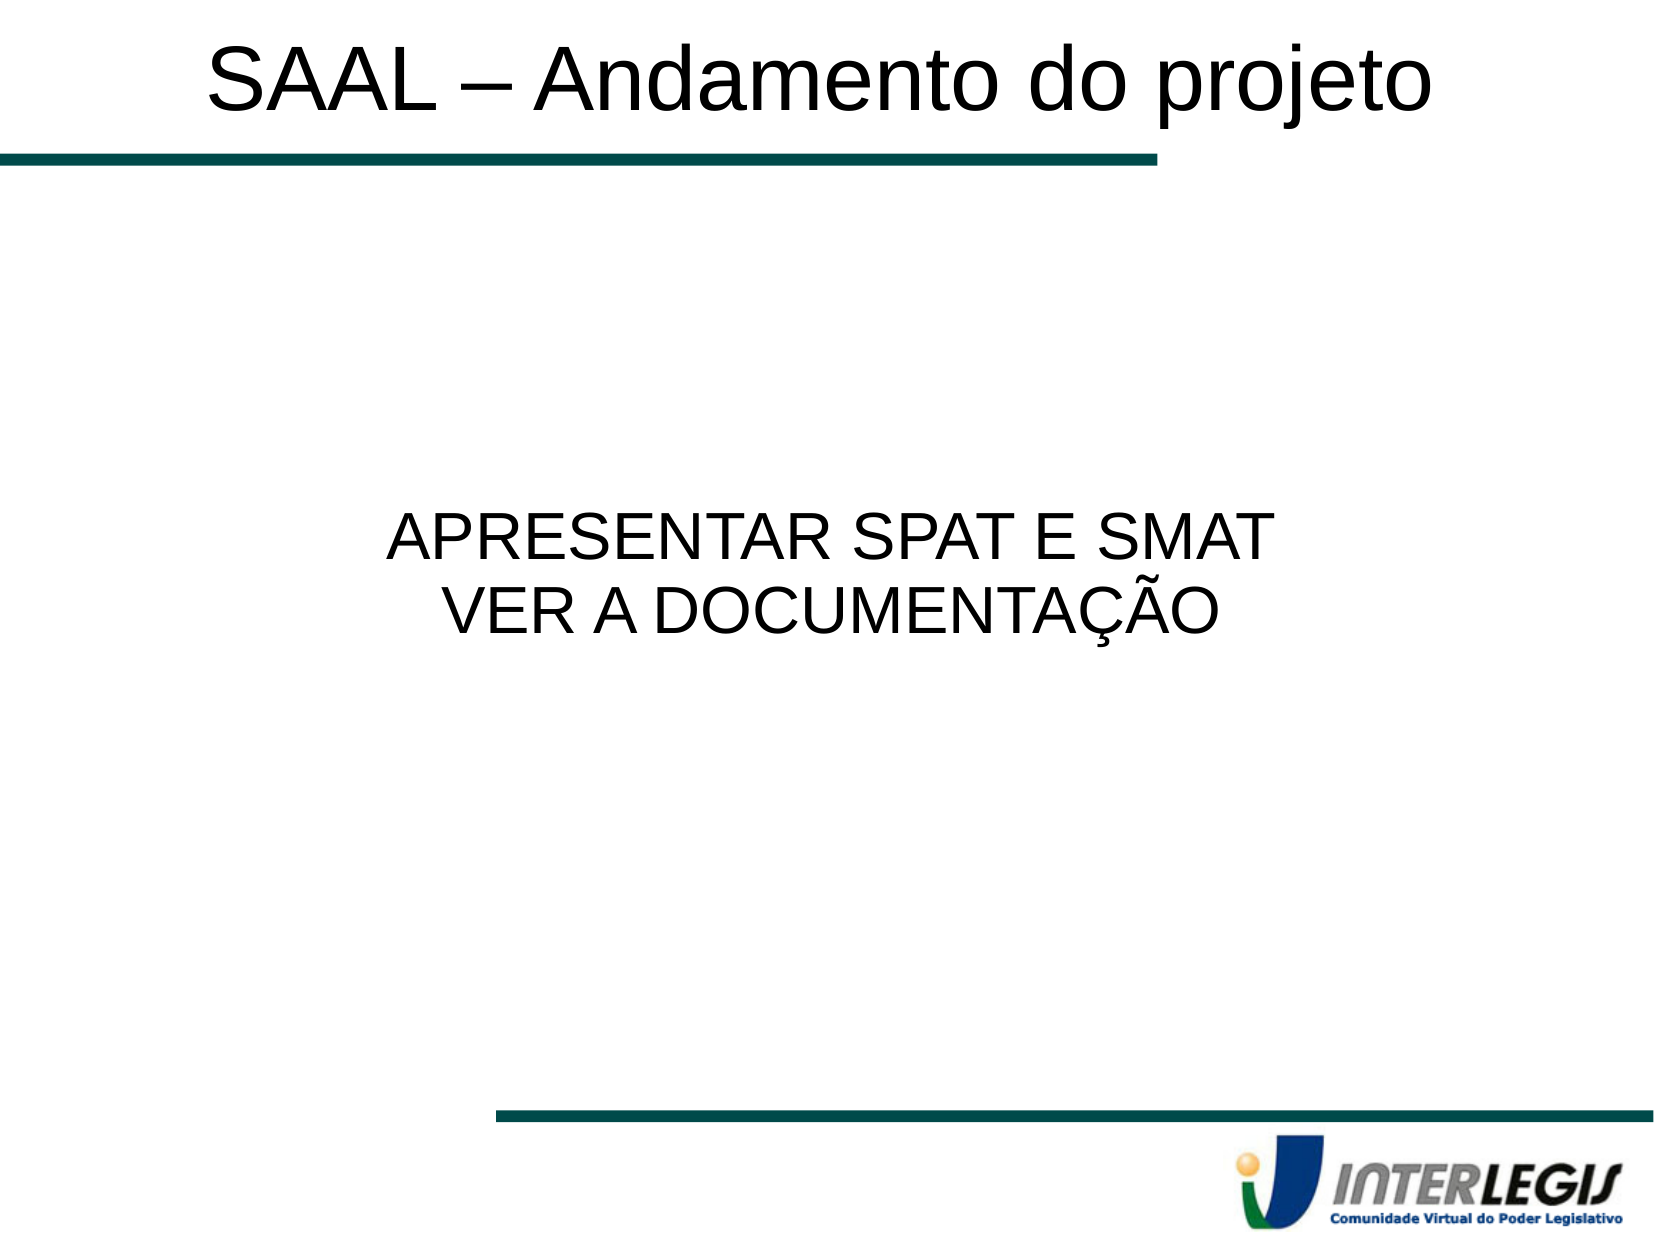

# SAAL – Andamento do projeto
APRESENTAR SPAT E SMAT
VER A DOCUMENTAÇÃO